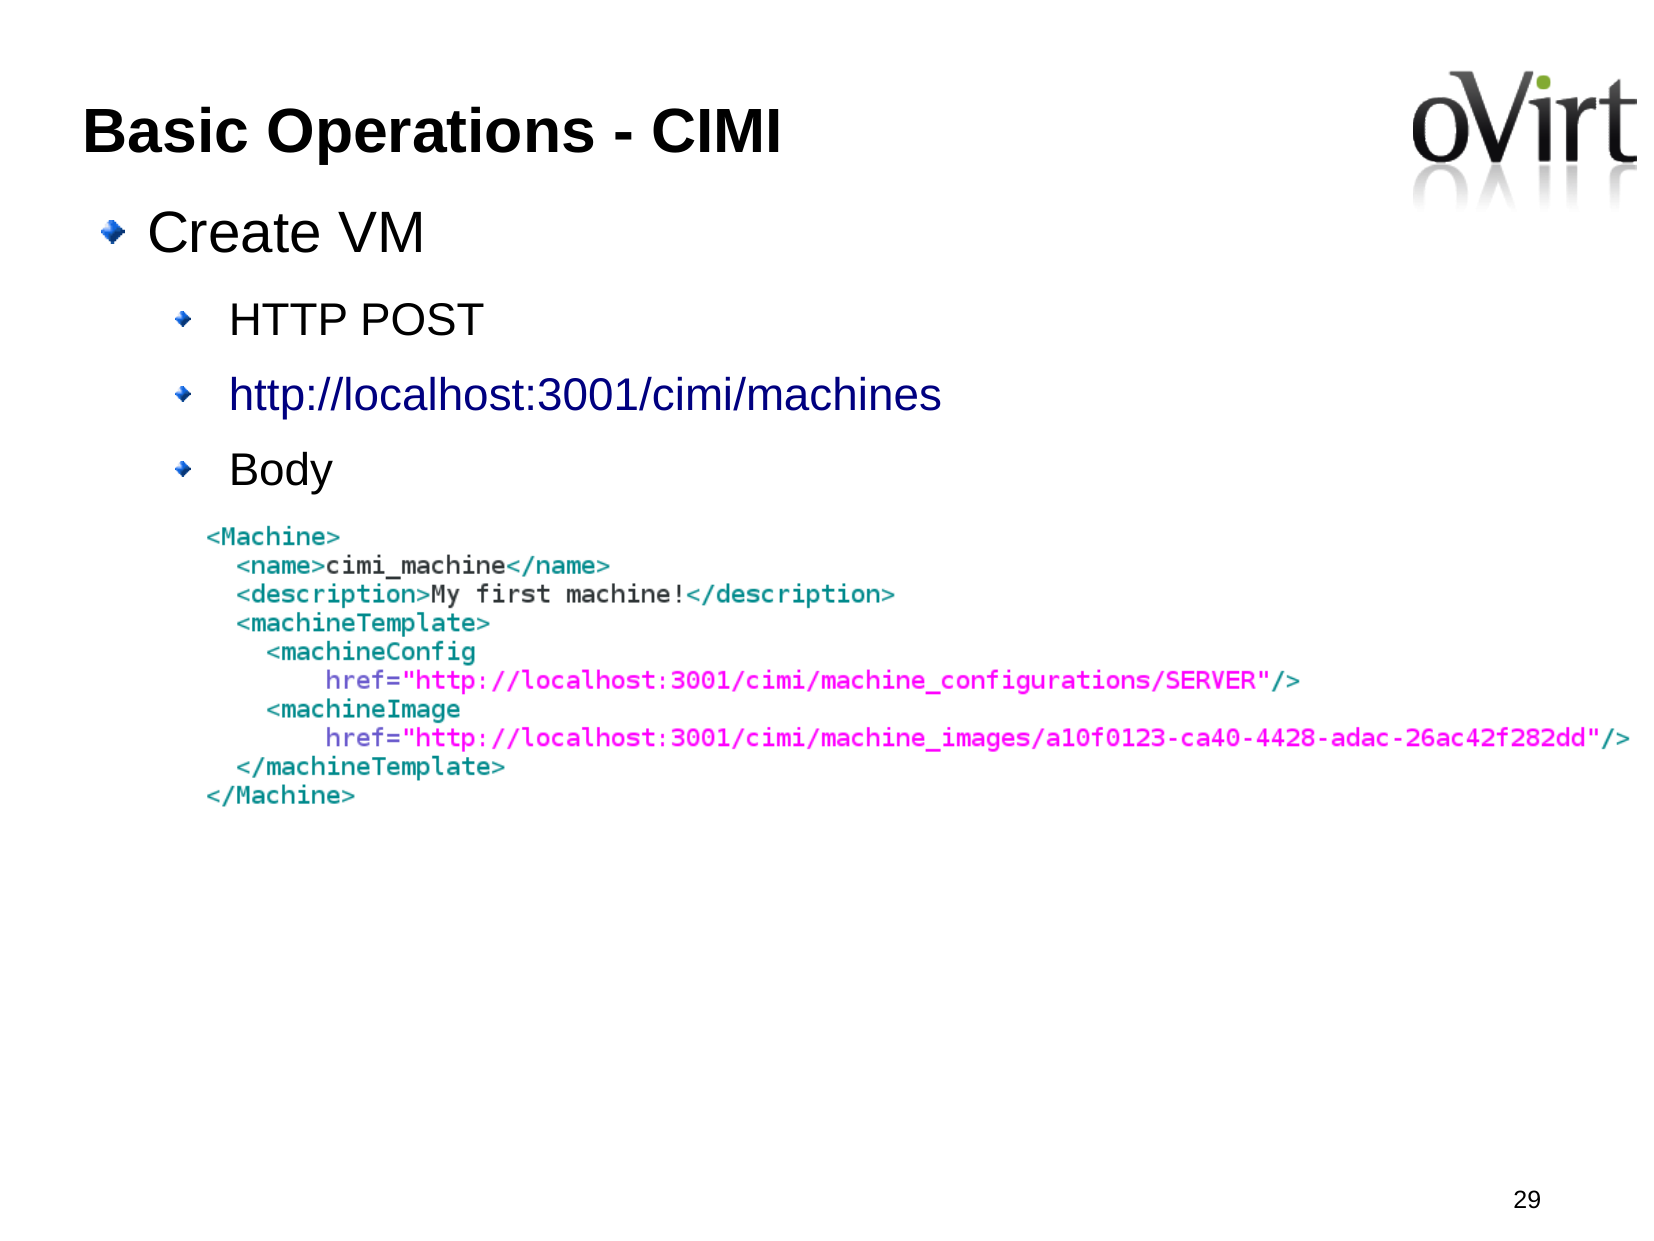

# Basic Operations - CIMI
Create VM
HTTP POST
http://localhost:3001/cimi/machines
Body